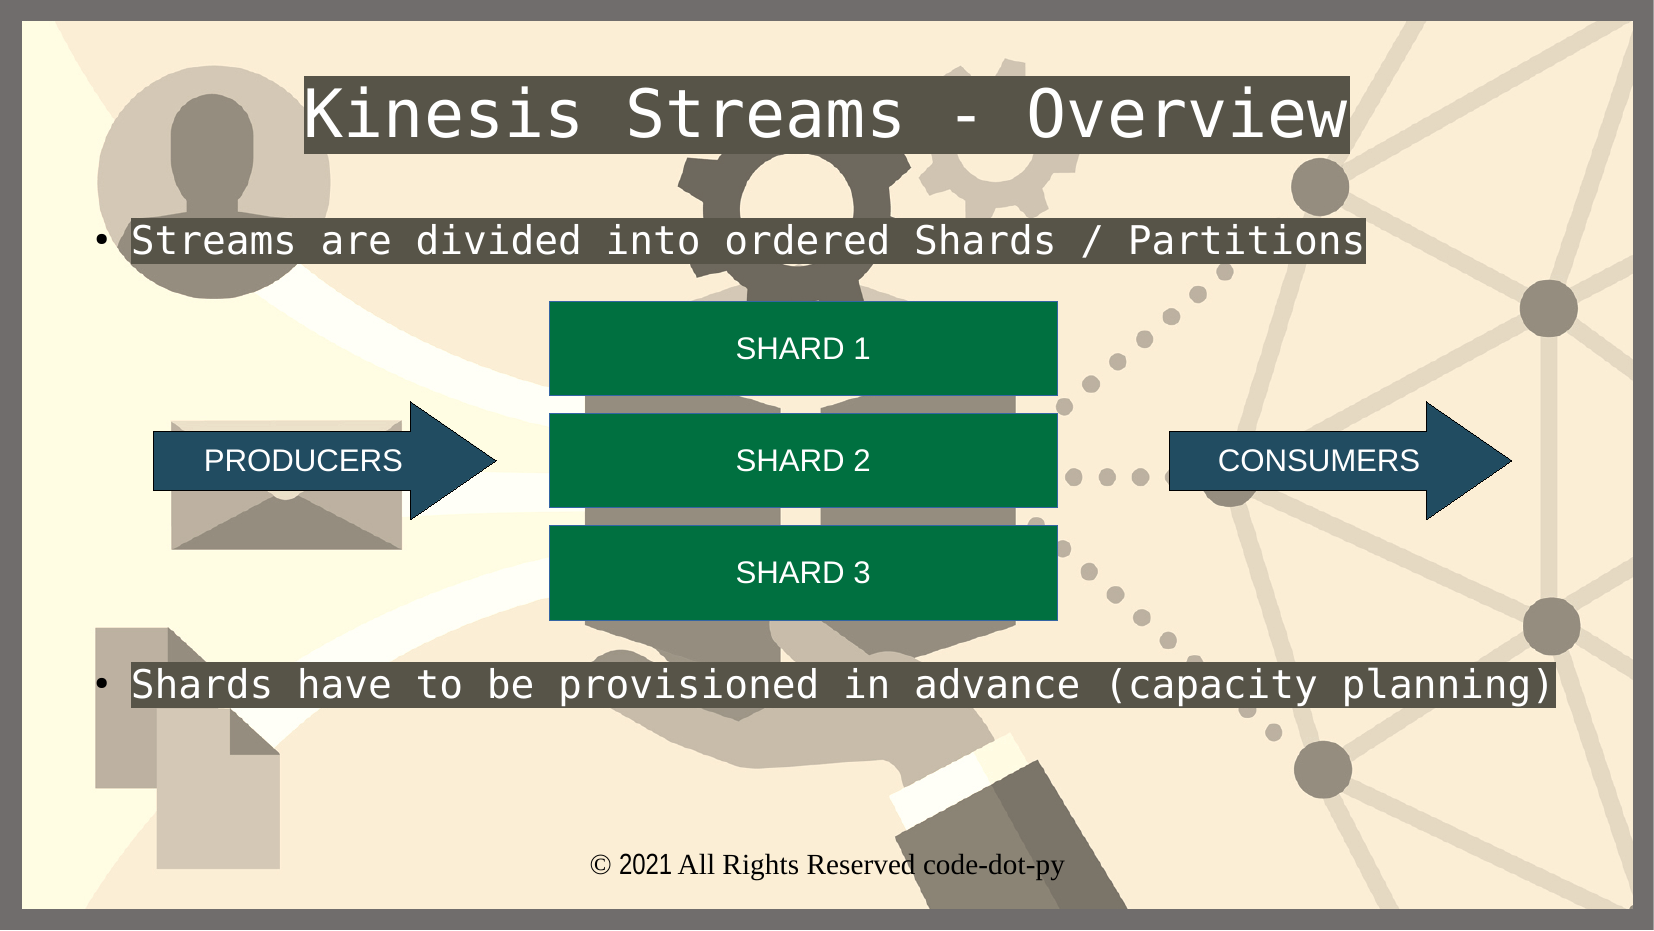

# Kinesis Streams - Overview
Streams are divided into ordered Shards / Partitions
Shards have to be provisioned in advance (capacity planning)
SHARD 1
PRODUCERS
CONSUMERS
SHARD 2
SHARD 3